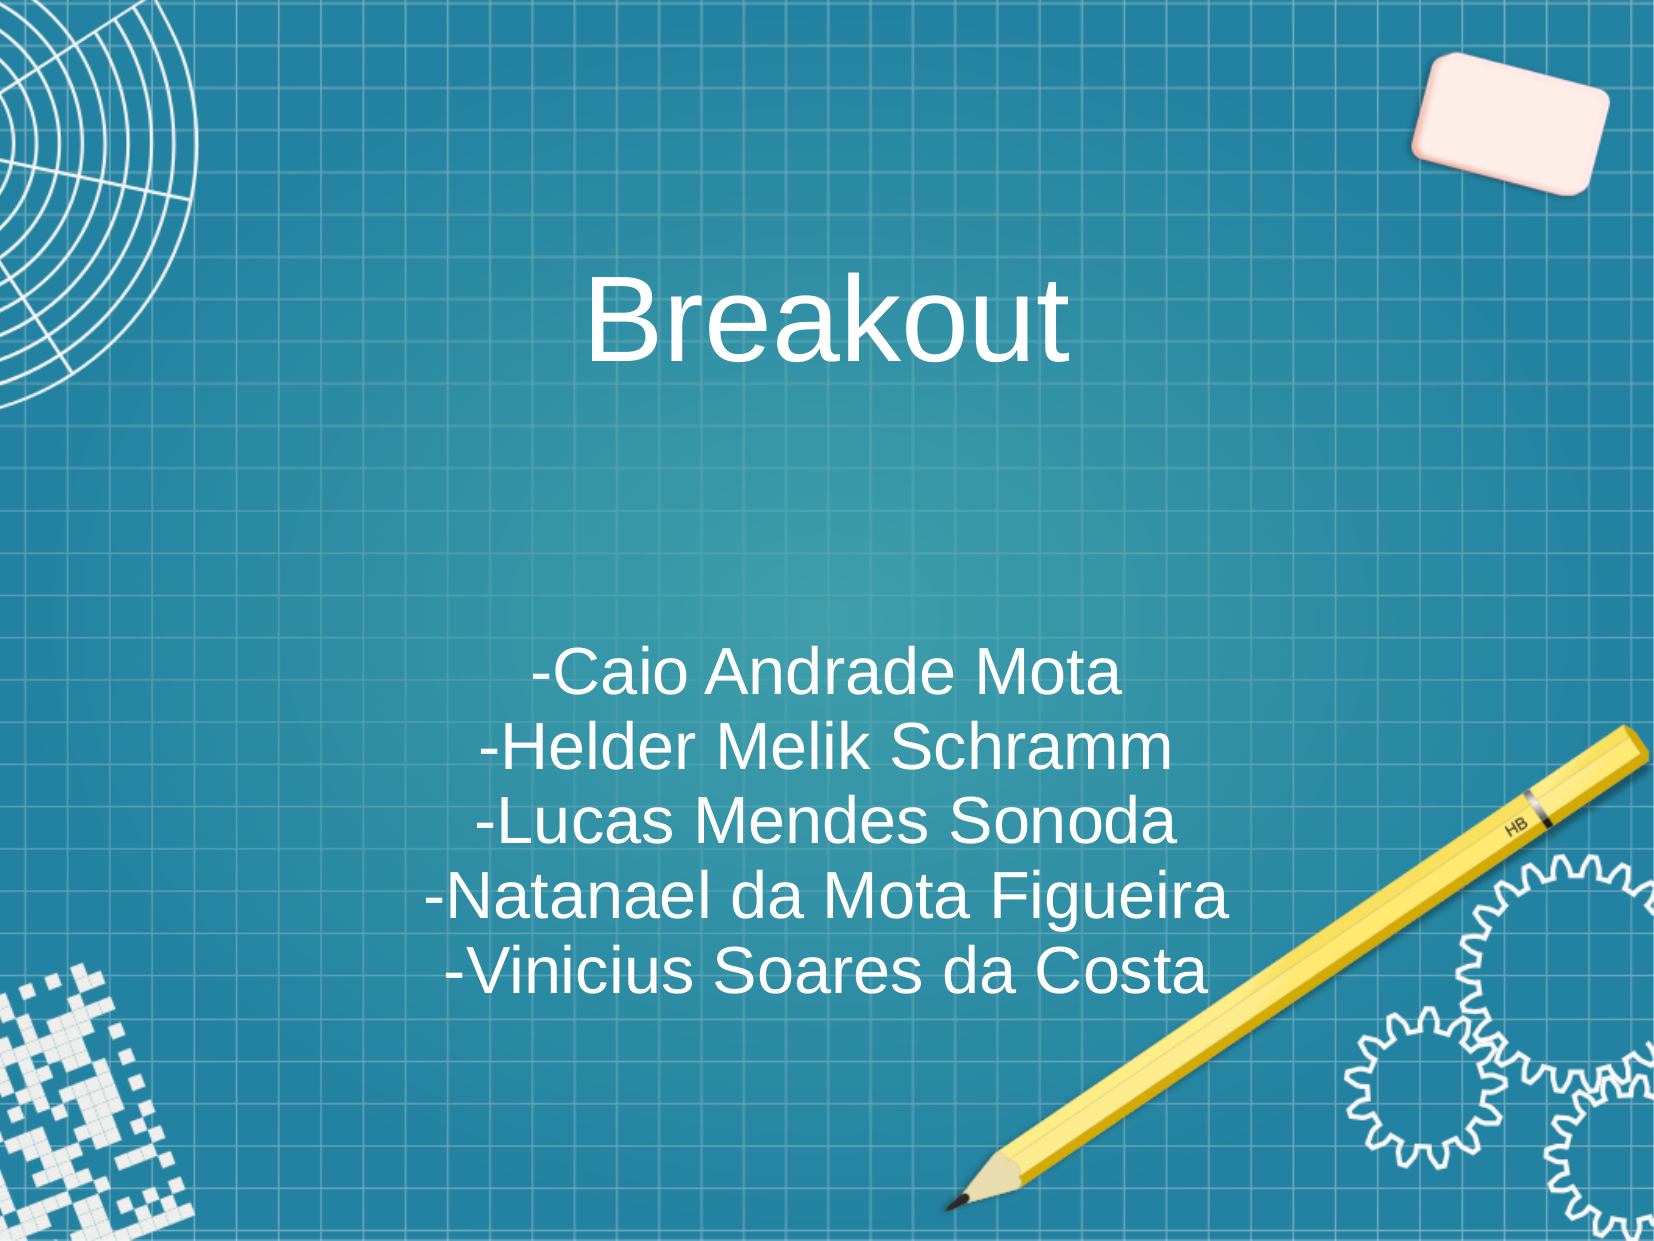

# Breakout
-Caio Andrade Mota
-Helder Melik Schramm
-Lucas Mendes Sonoda
-Natanael da Mota Figueira
-Vinicius Soares da Costa